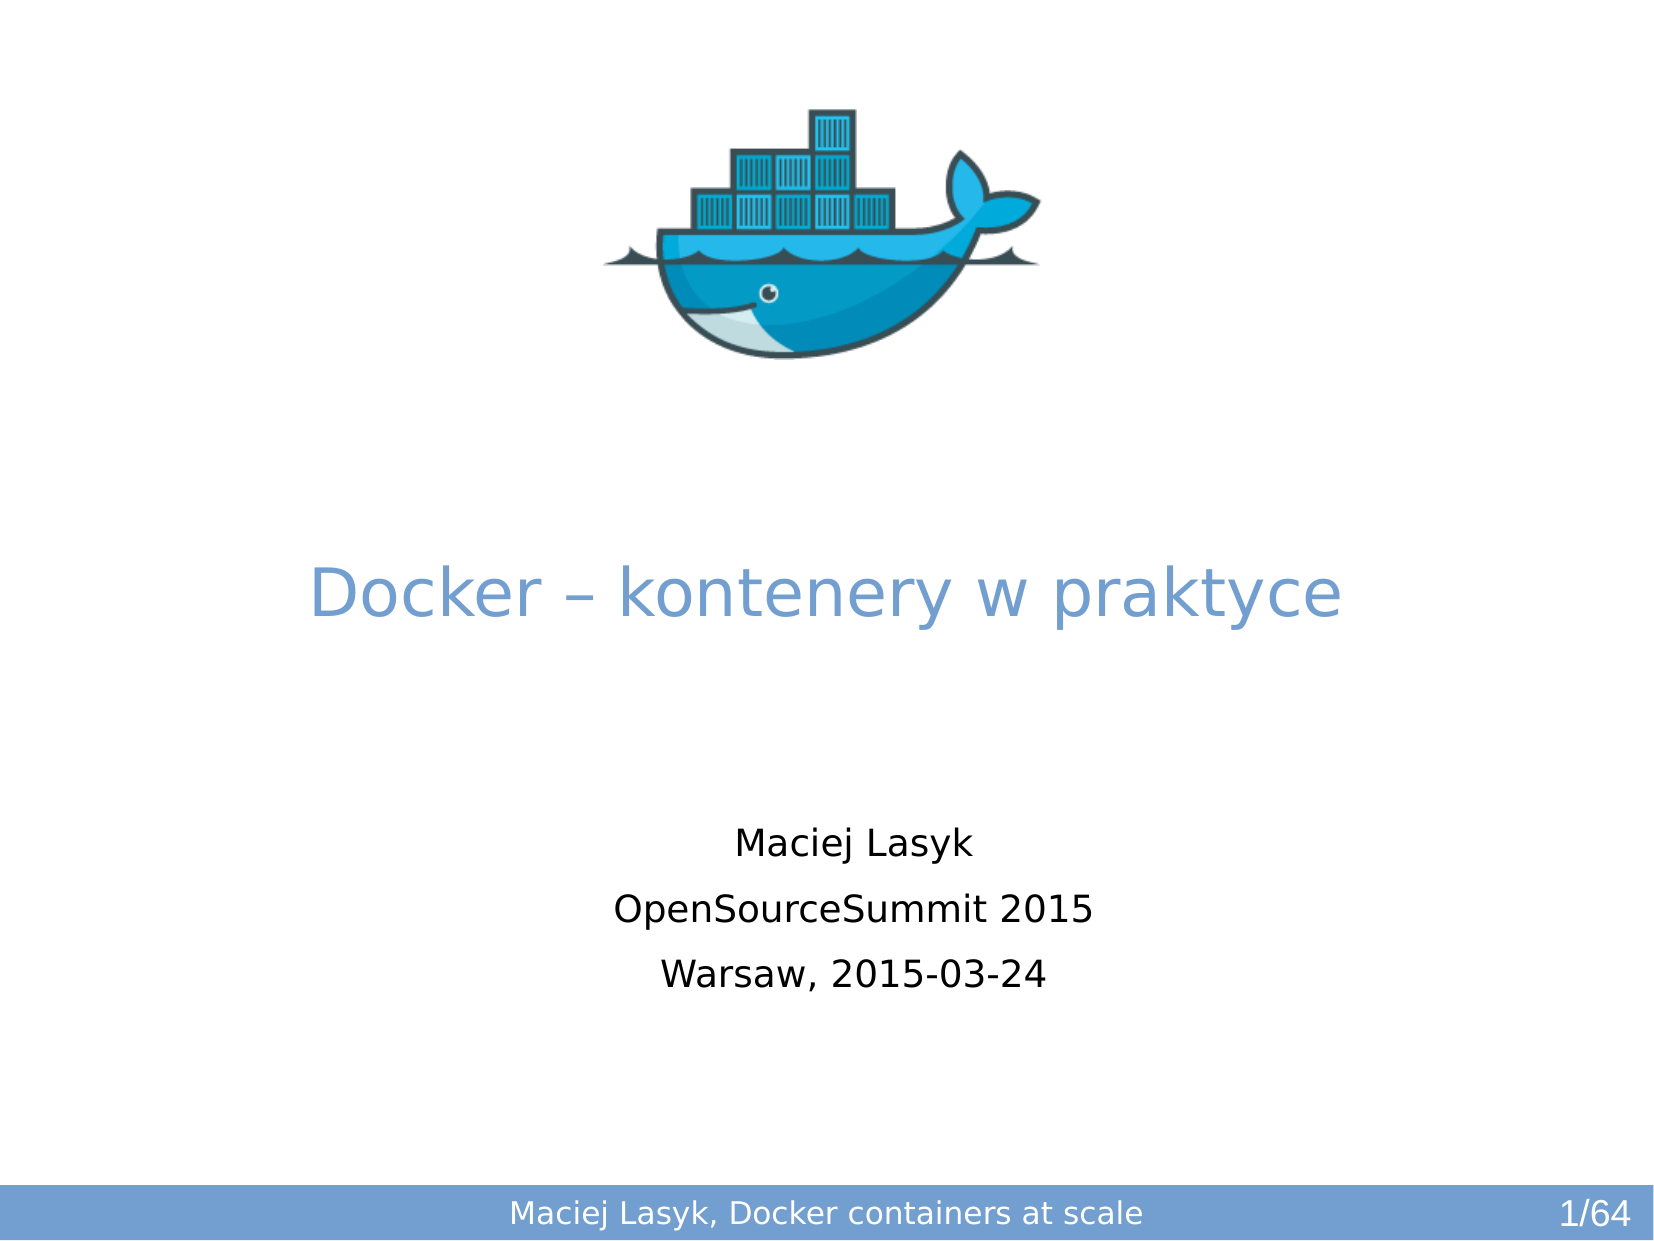

Docker – kontenery w praktyce
Maciej Lasyk
OpenSourceSummit 2015
Warsaw, 2015-03-24
 1/64
Maciej Lasyk, Docker containers at scale